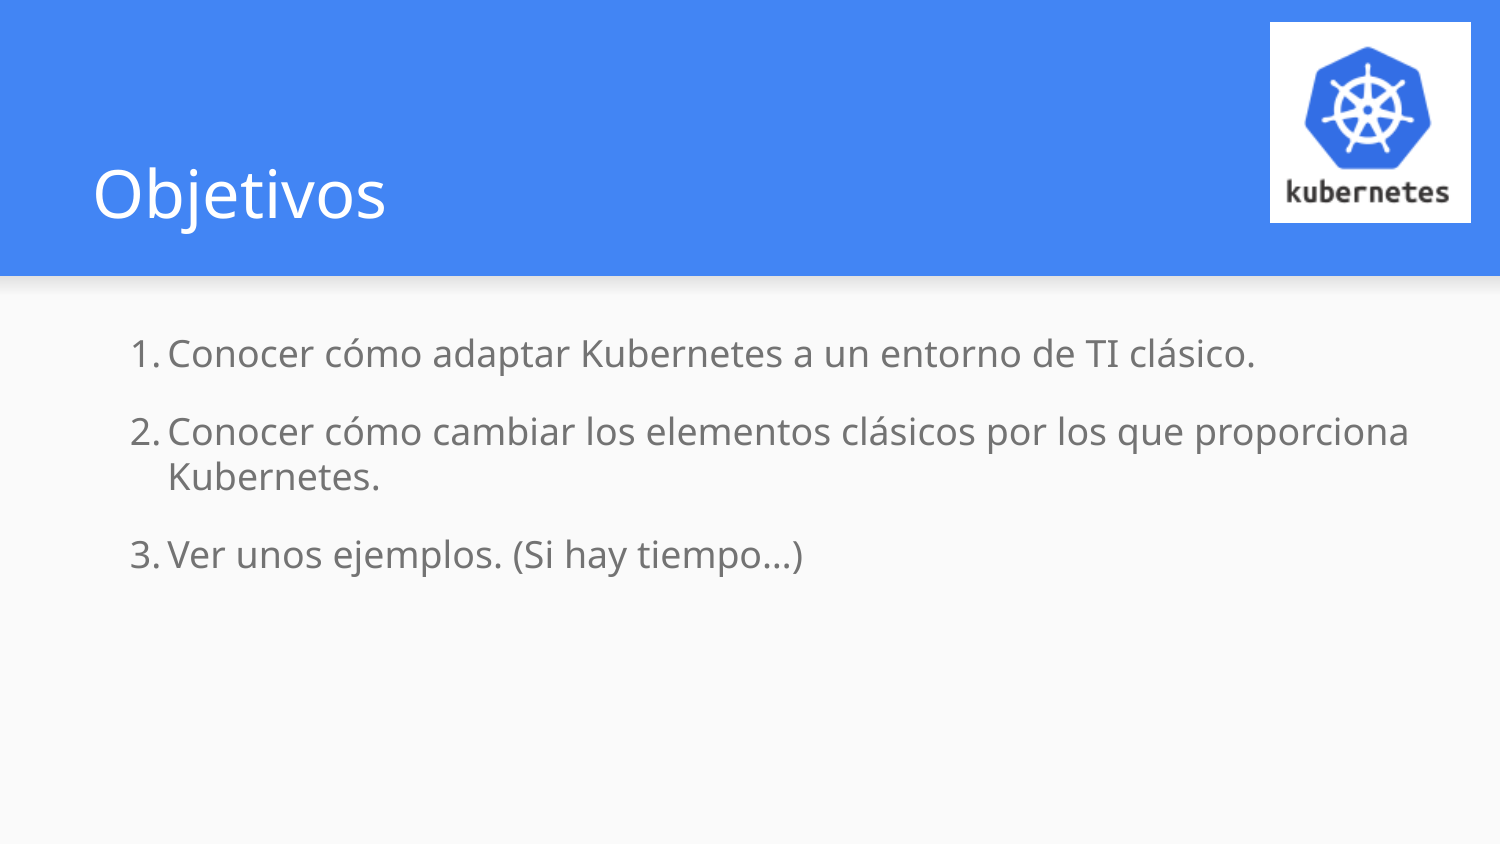

# Objetivos
Conocer cómo adaptar Kubernetes a un entorno de TI clásico.
Conocer cómo cambiar los elementos clásicos por los que proporciona Kubernetes.
Ver unos ejemplos. (Si hay tiempo…)